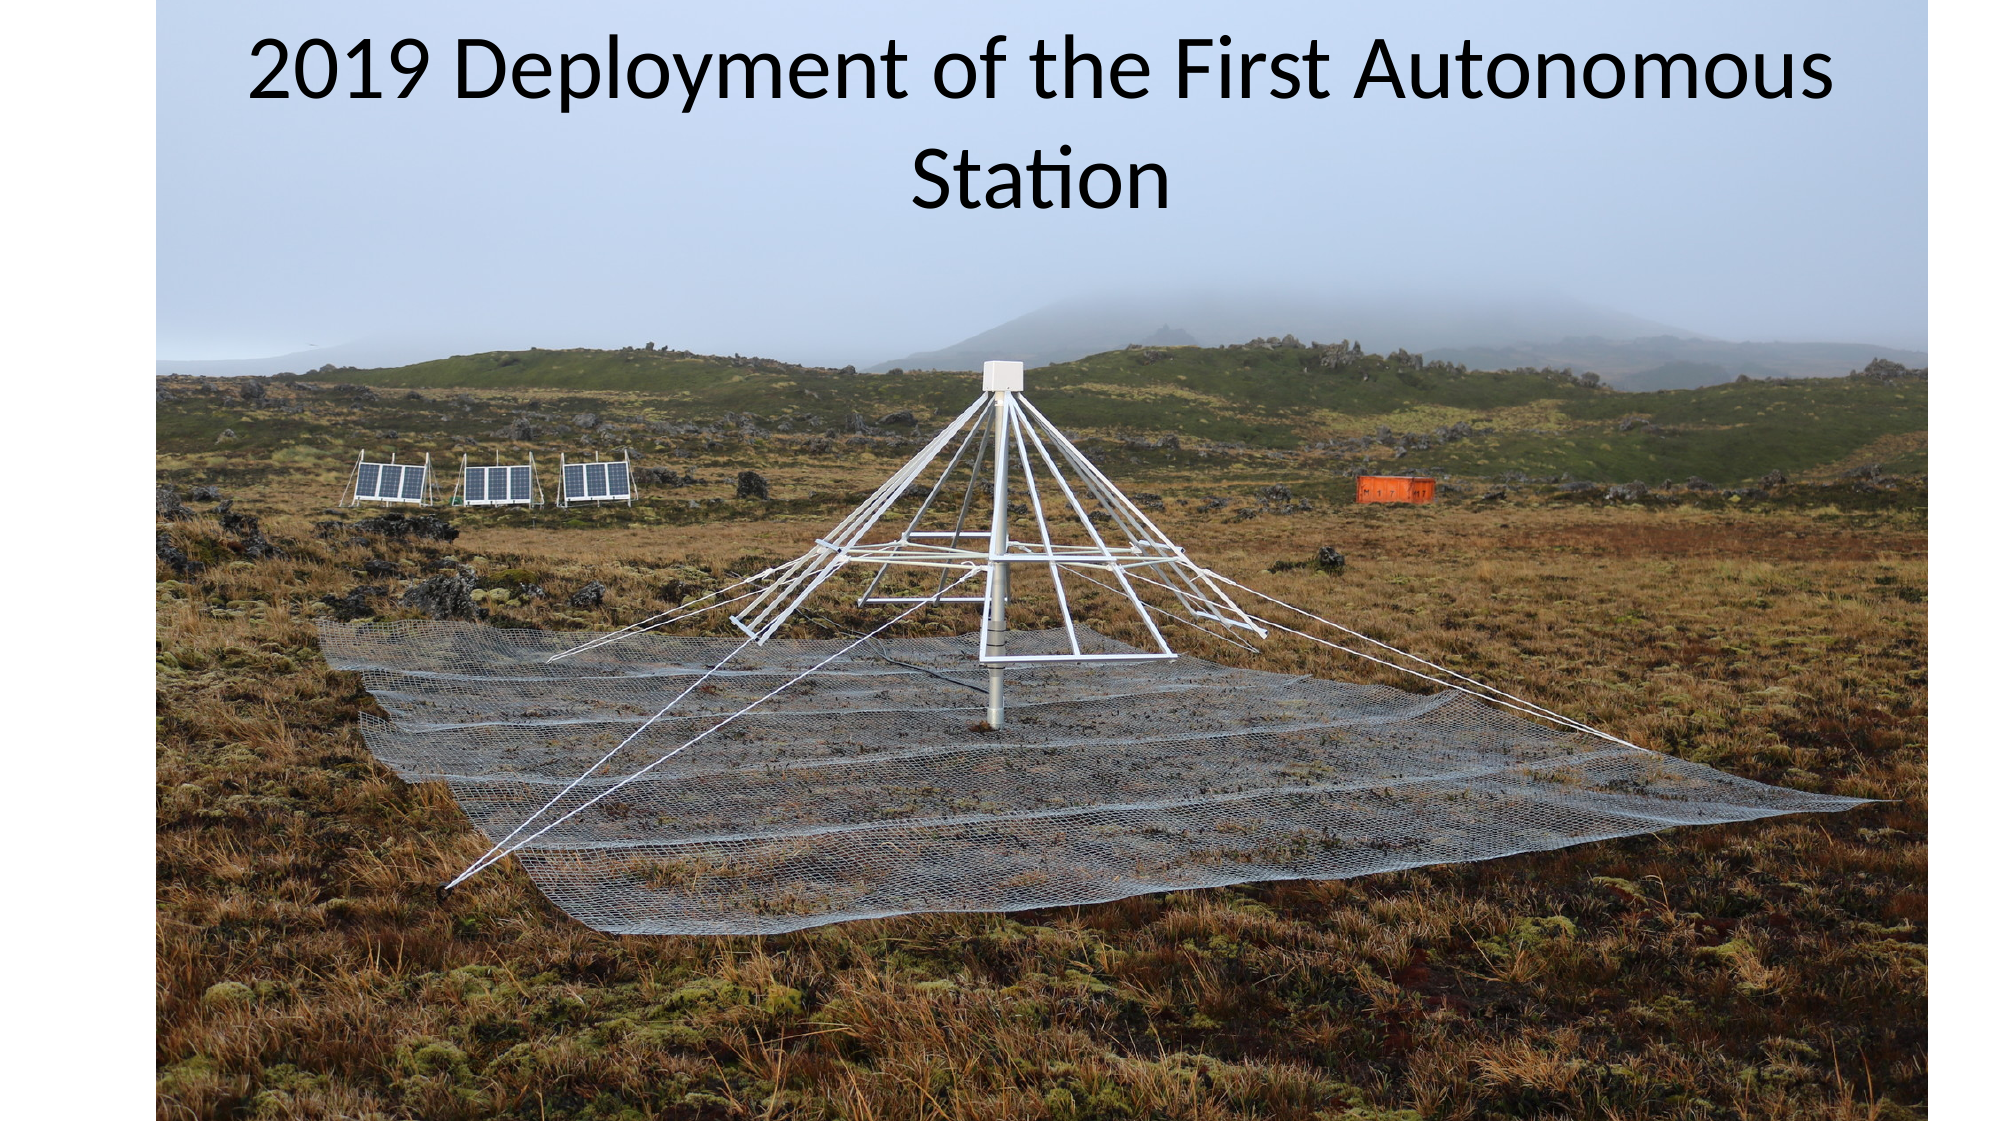

2019 Deployment of the First Autonomous Station